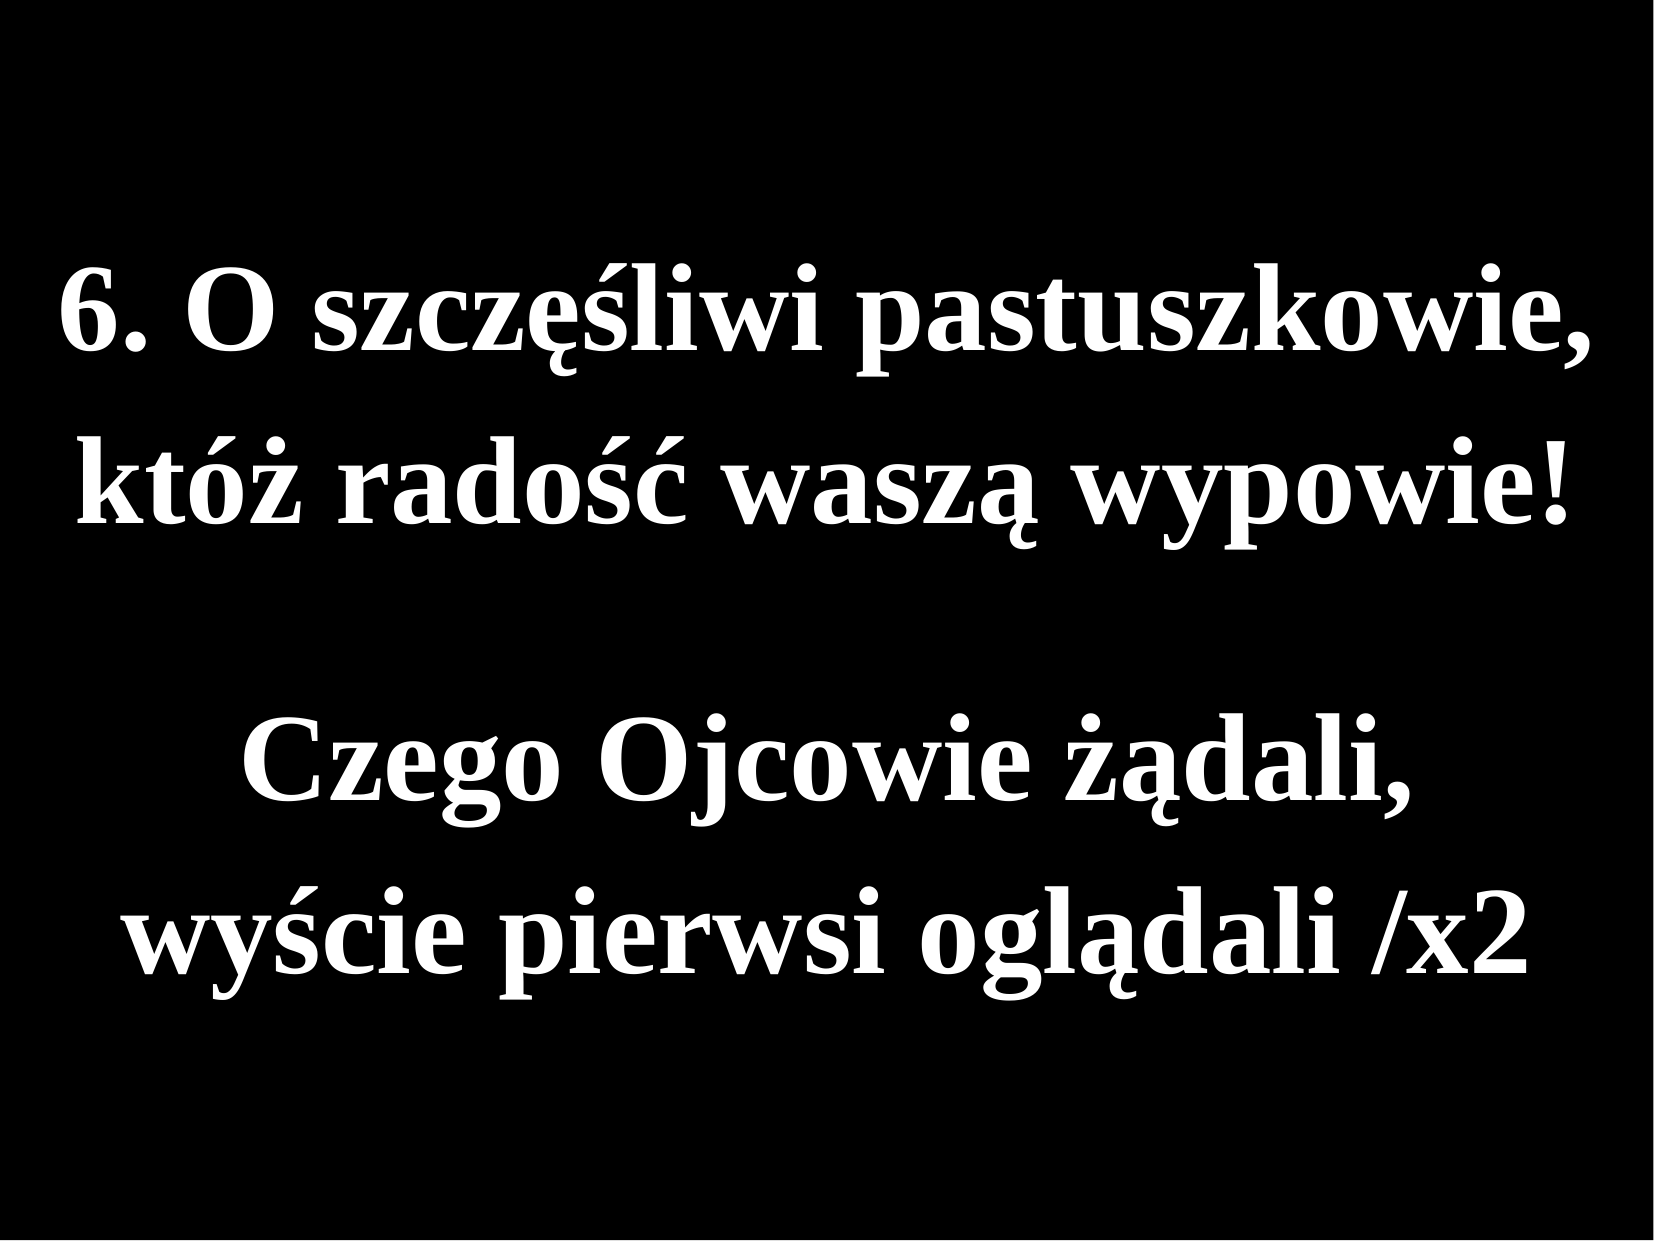

# 6. O szczęśliwi pastuszkowie, ppp któż radość waszą wypowie! Czego Ojcowie żądali, ppp wyście pierwsi oglądali /x2